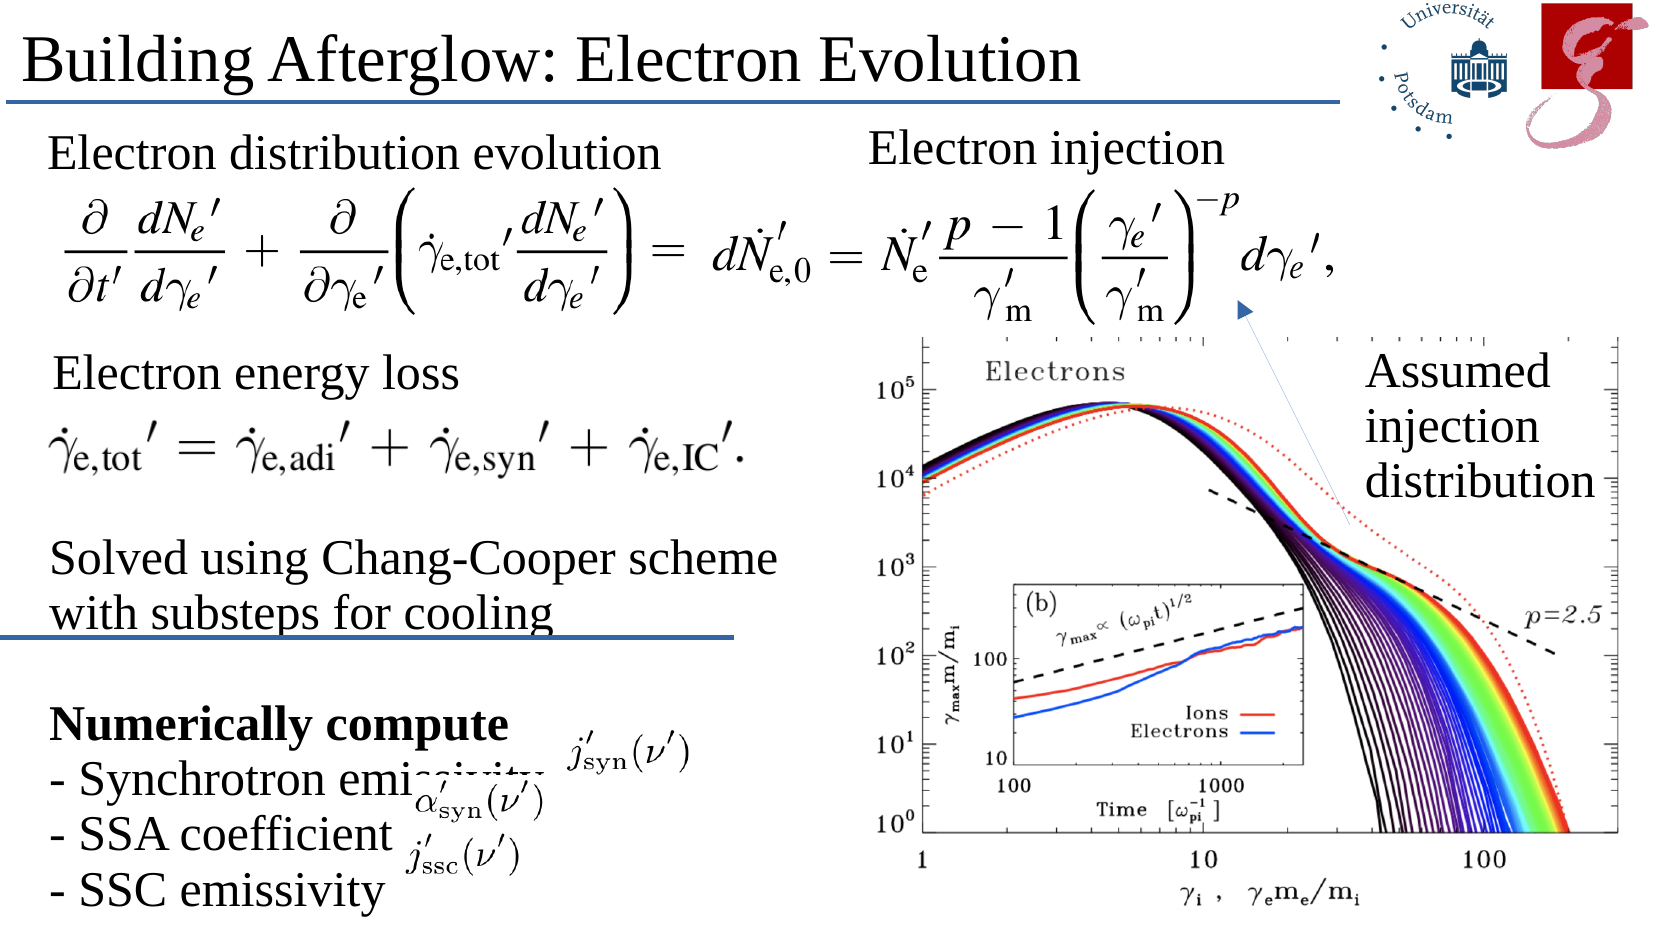

# Building Afterglow: Electron Evolution
Electron injection
Electron distribution evolution
Assumed
injection
distribution
Electron energy loss
Solved using Chang-Cooper scheme with substeps for cooling
Numerically compute
- Synchrotron emissivity
- SSA coefficient
- SSC emissivity